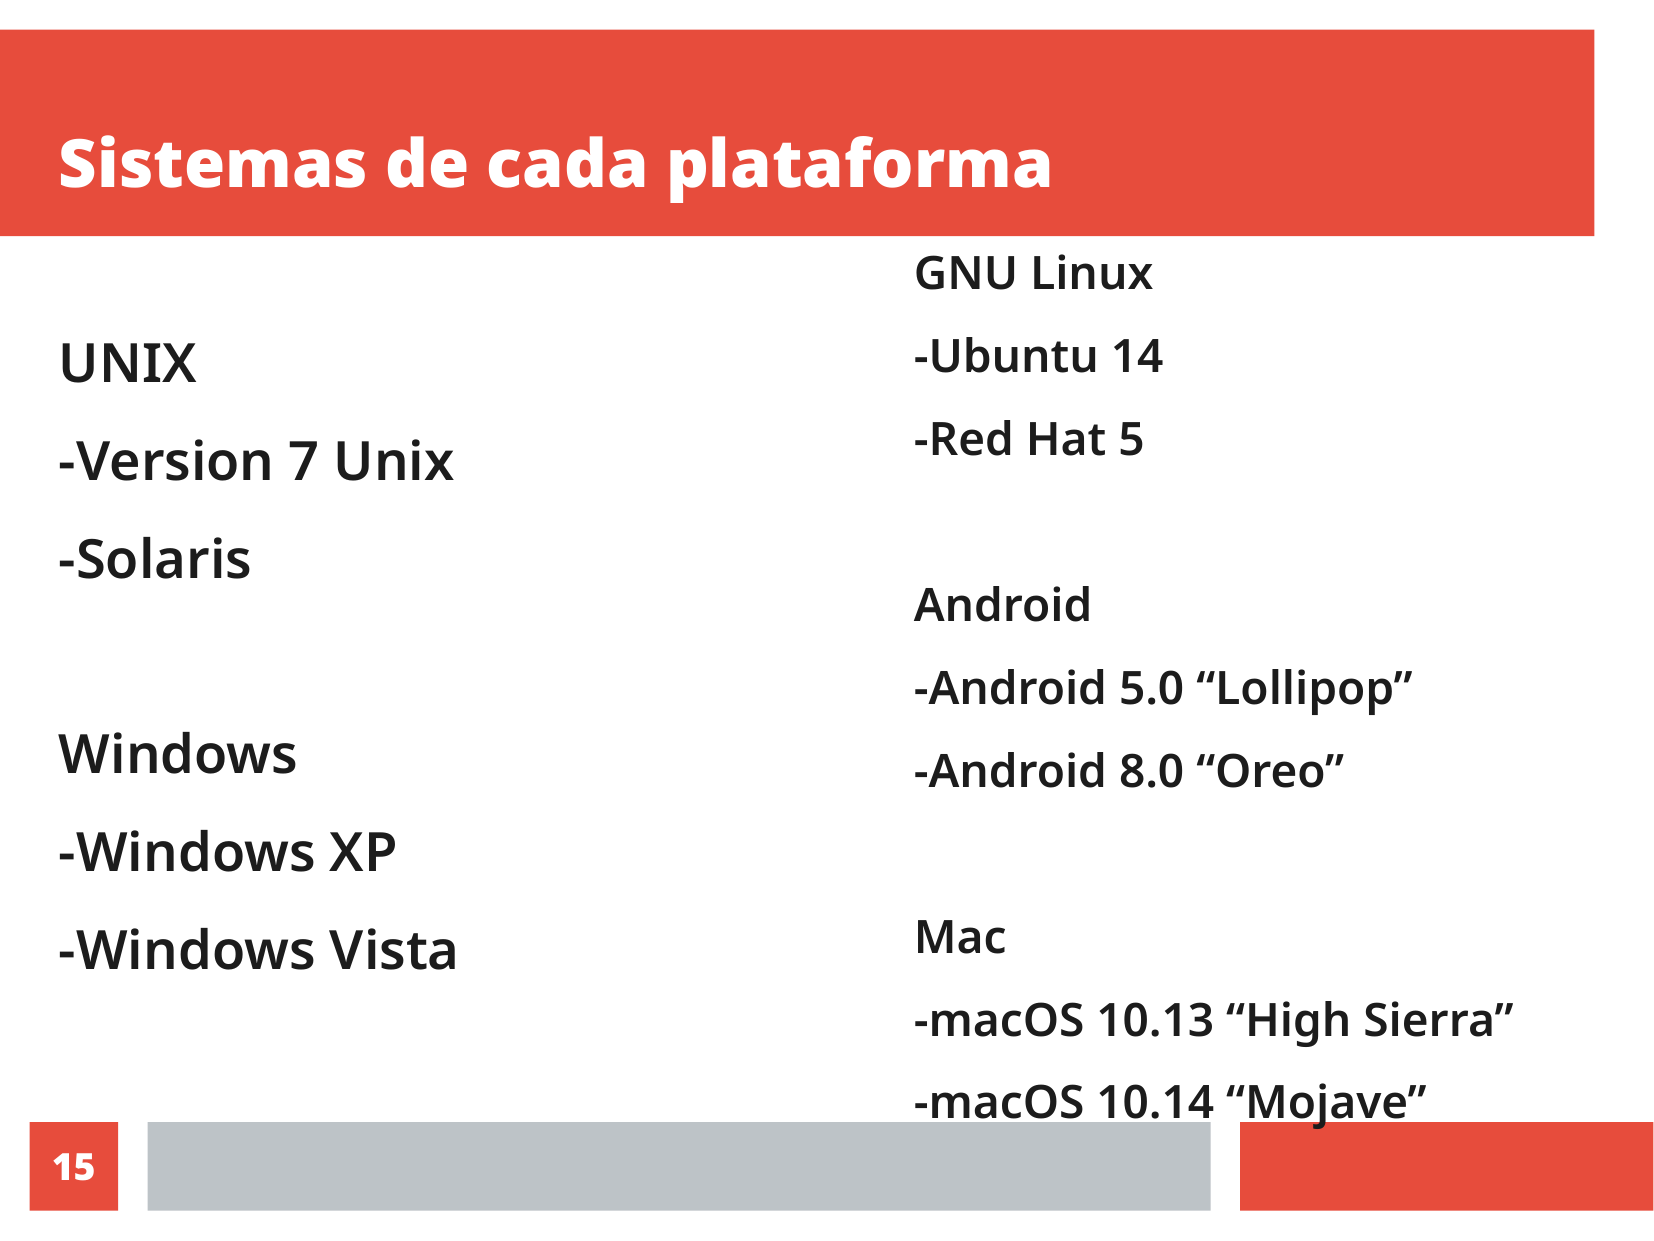

# Sistemas de cada plataforma
GNU Linux
-Ubuntu 14
-Red Hat 5
Android
-Android 5.0 “Lollipop”
-Android 8.0 “Oreo”
Mac
-macOS 10.13 “High Sierra”
-macOS 10.14 “Mojave”
UNIX
-Version 7 Unix
-Solaris
Windows
-Windows XP
-Windows Vista
15